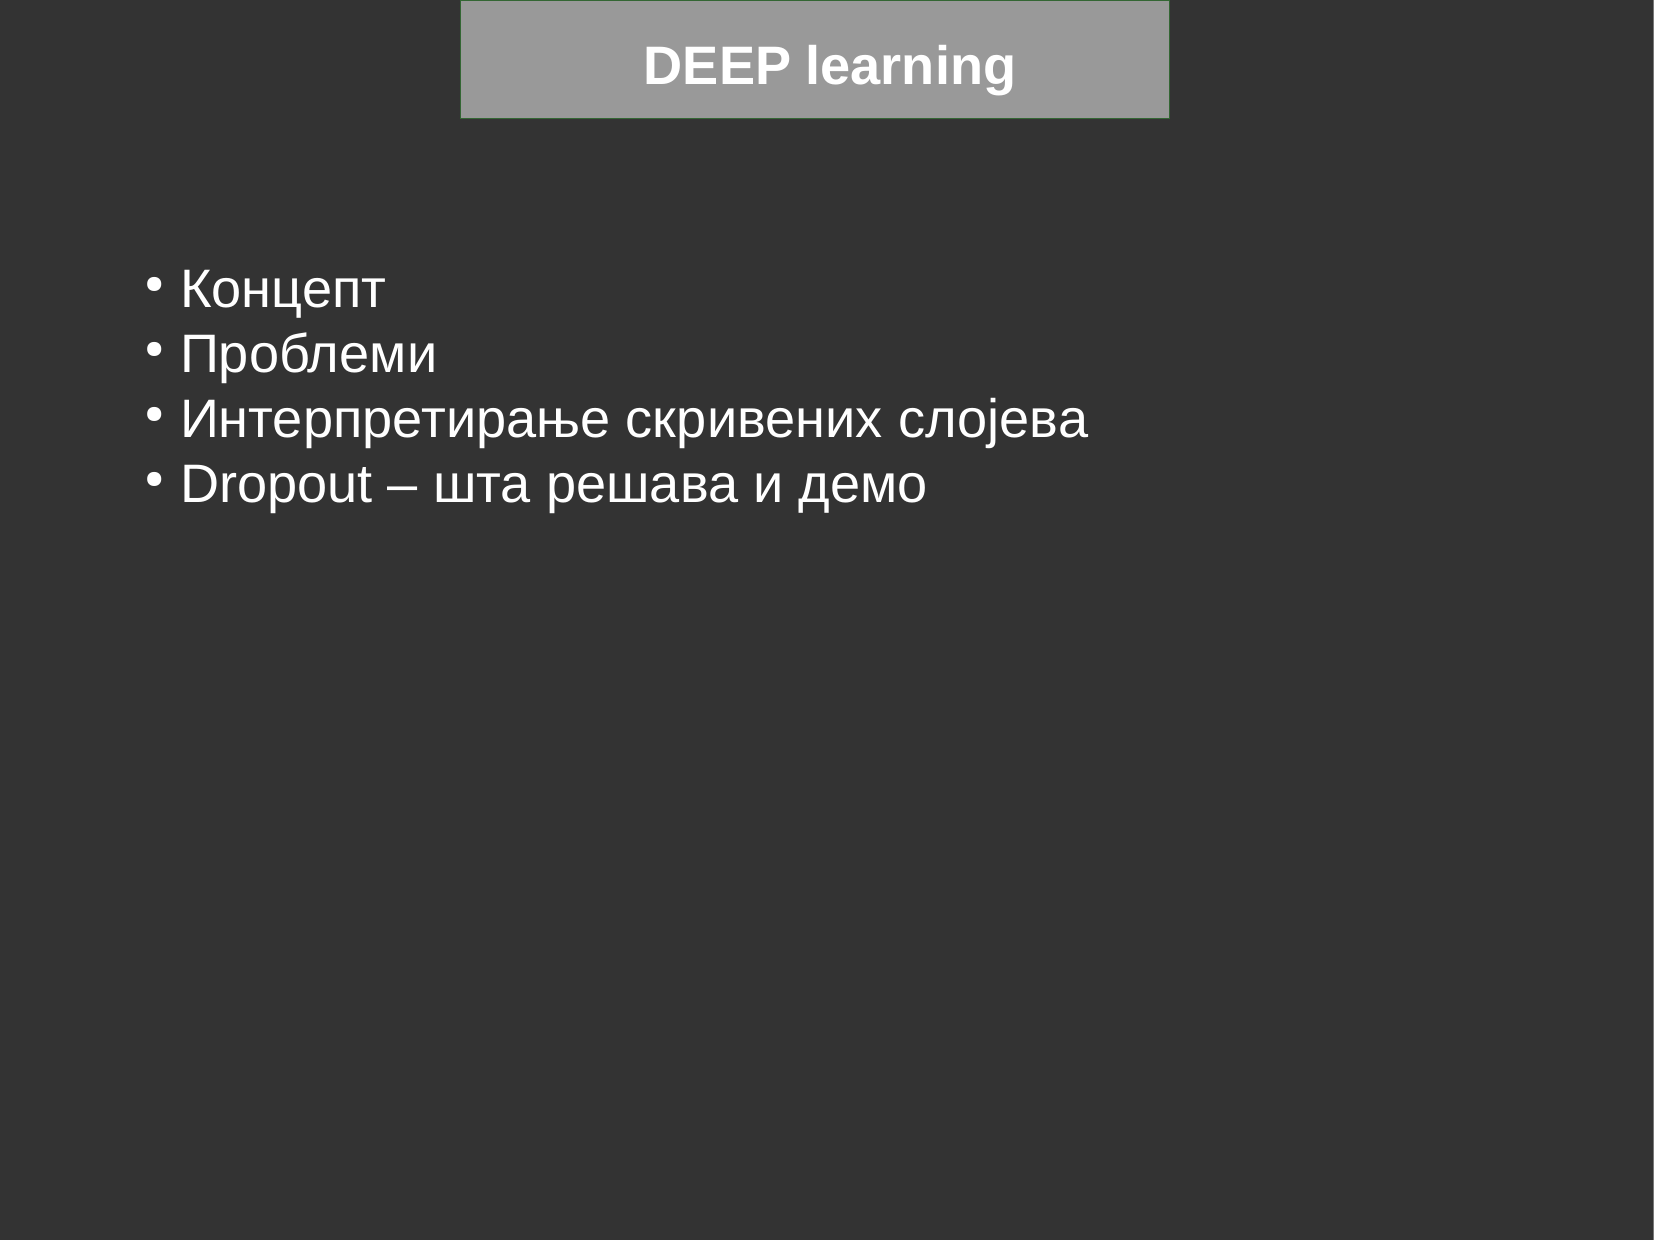

DEEP learning
Концепт
Проблеми
Интерпретирање скривених слојева
Dropout – шта решава и демо